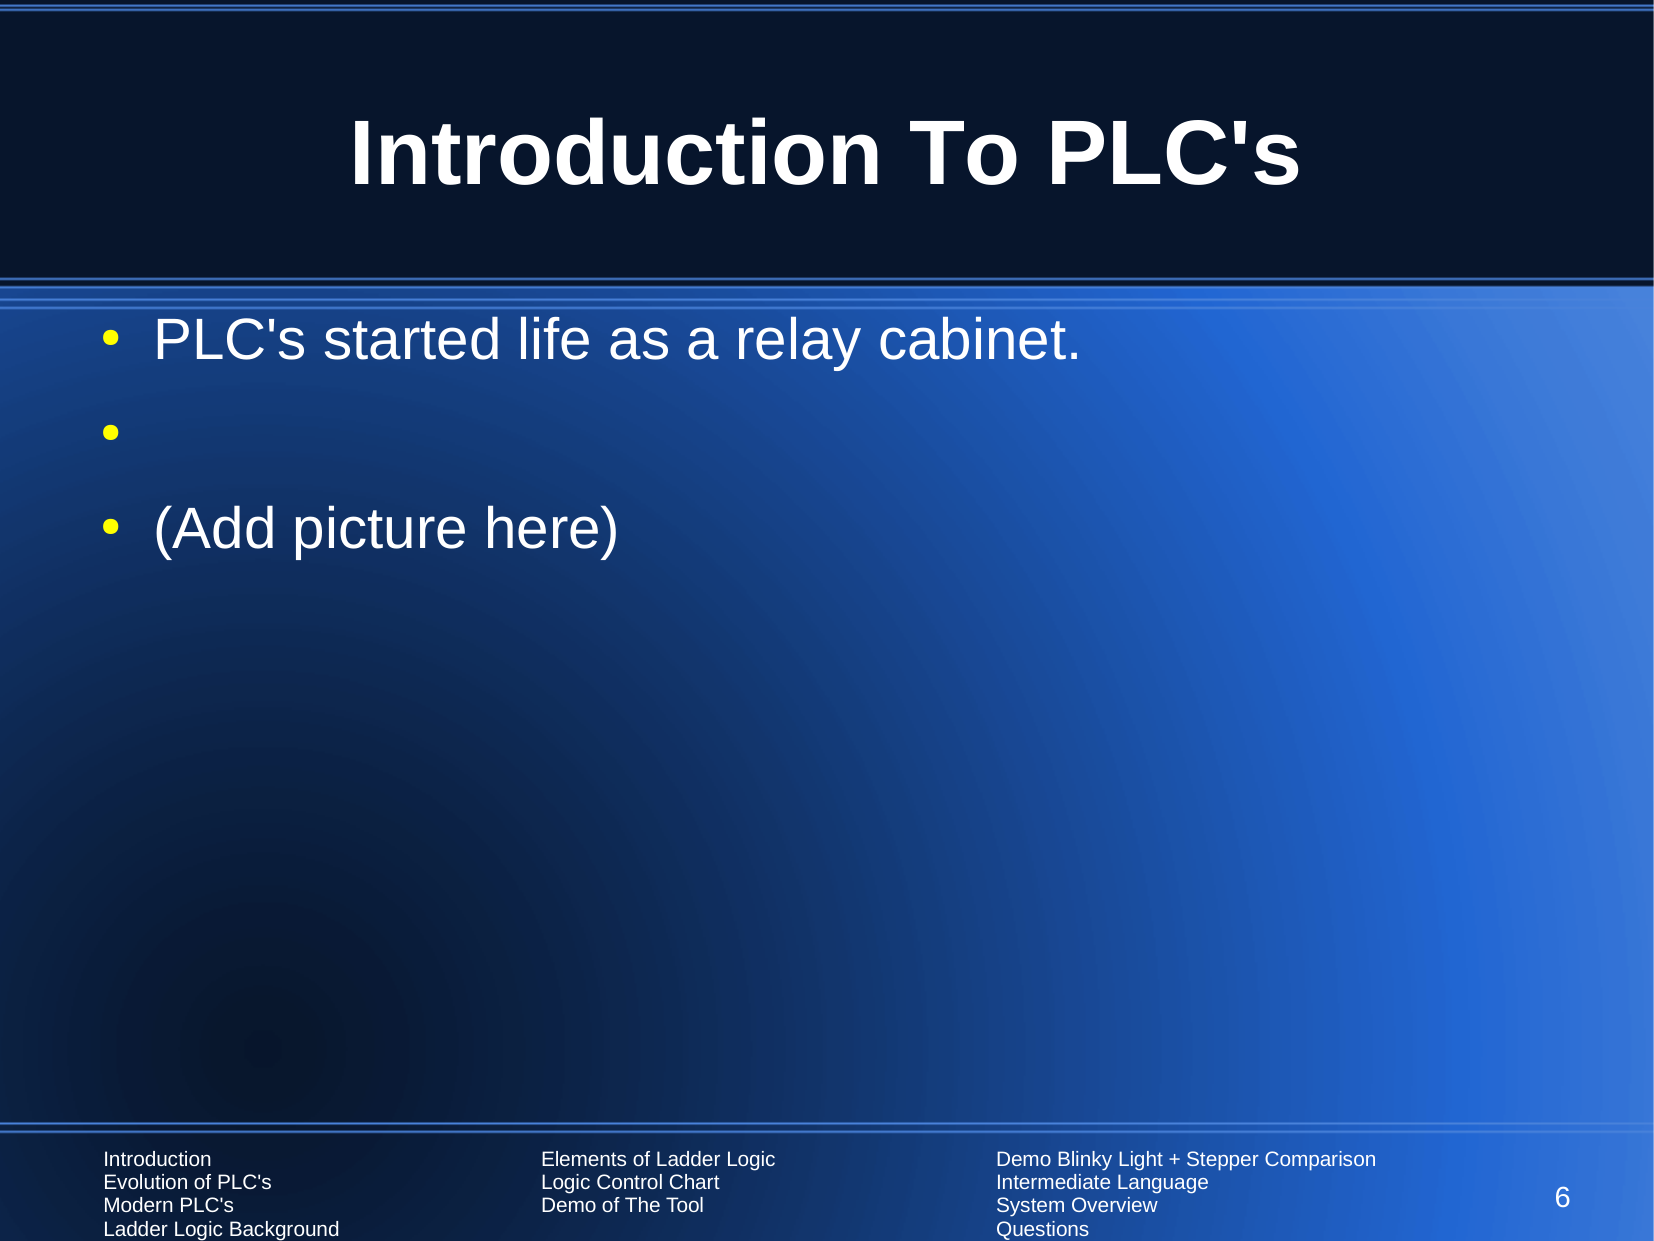

# Introduction To PLC's
PLC's started life as a relay cabinet.
(Add picture here)
6